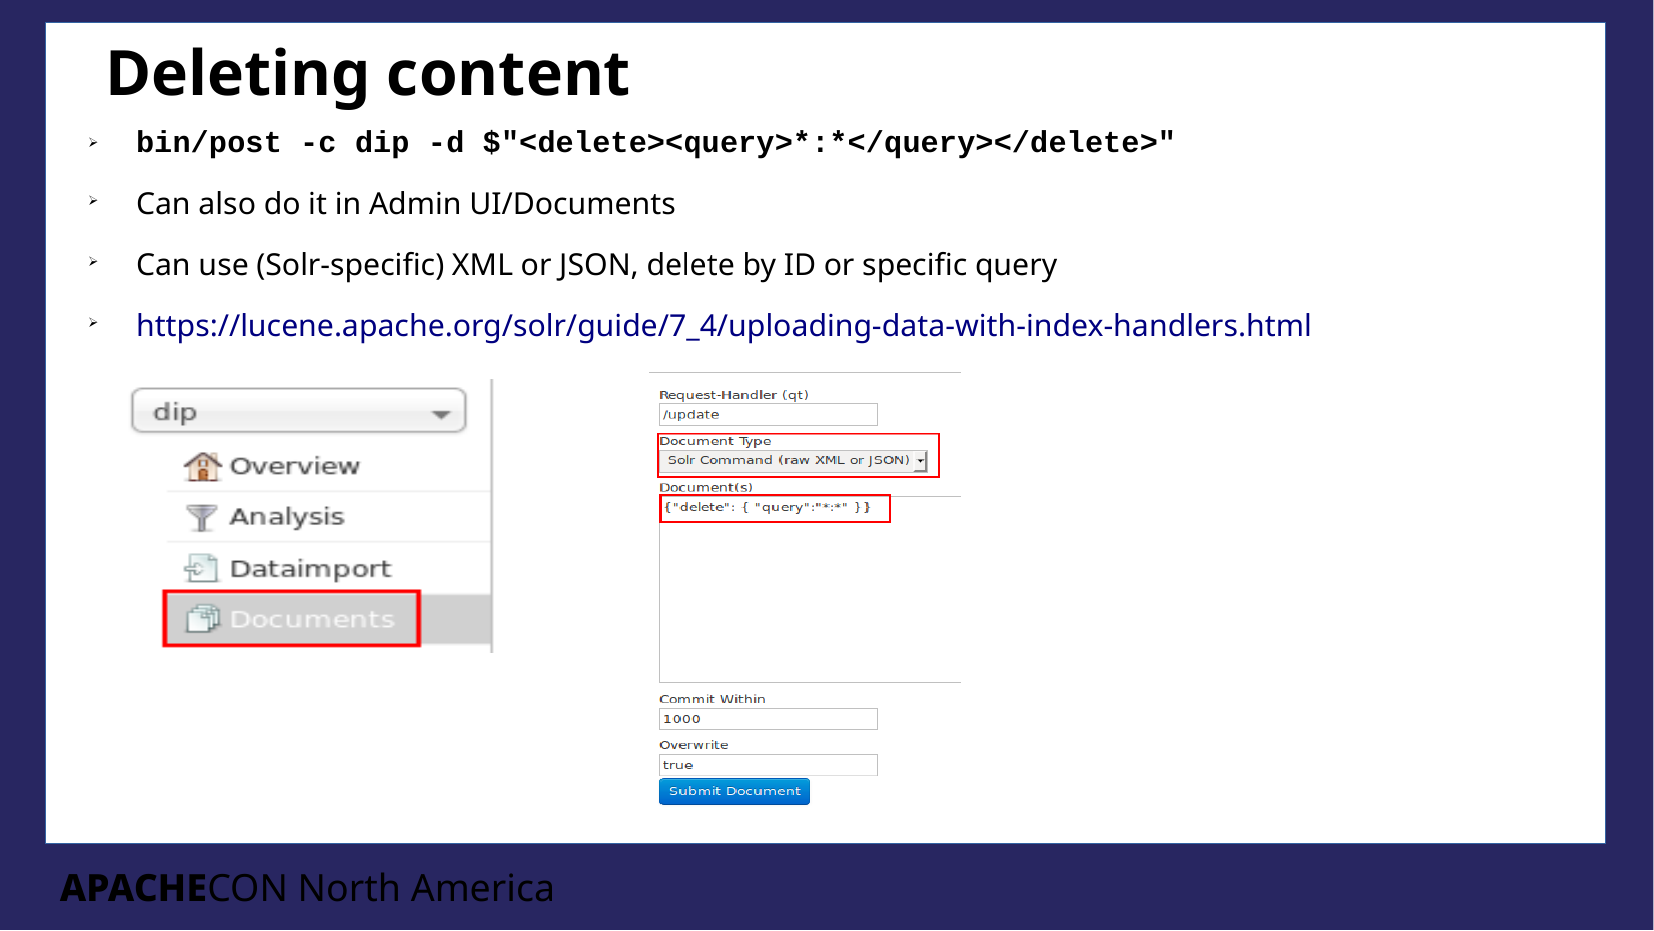

# Deleting content
bin/post -c dip -d $"<delete><query>*:*</query></delete>"
Can also do it in Admin UI/Documents
Can use (Solr-specific) XML or JSON, delete by ID or specific query
https://lucene.apache.org/solr/guide/7_4/uploading-data-with-index-handlers.html